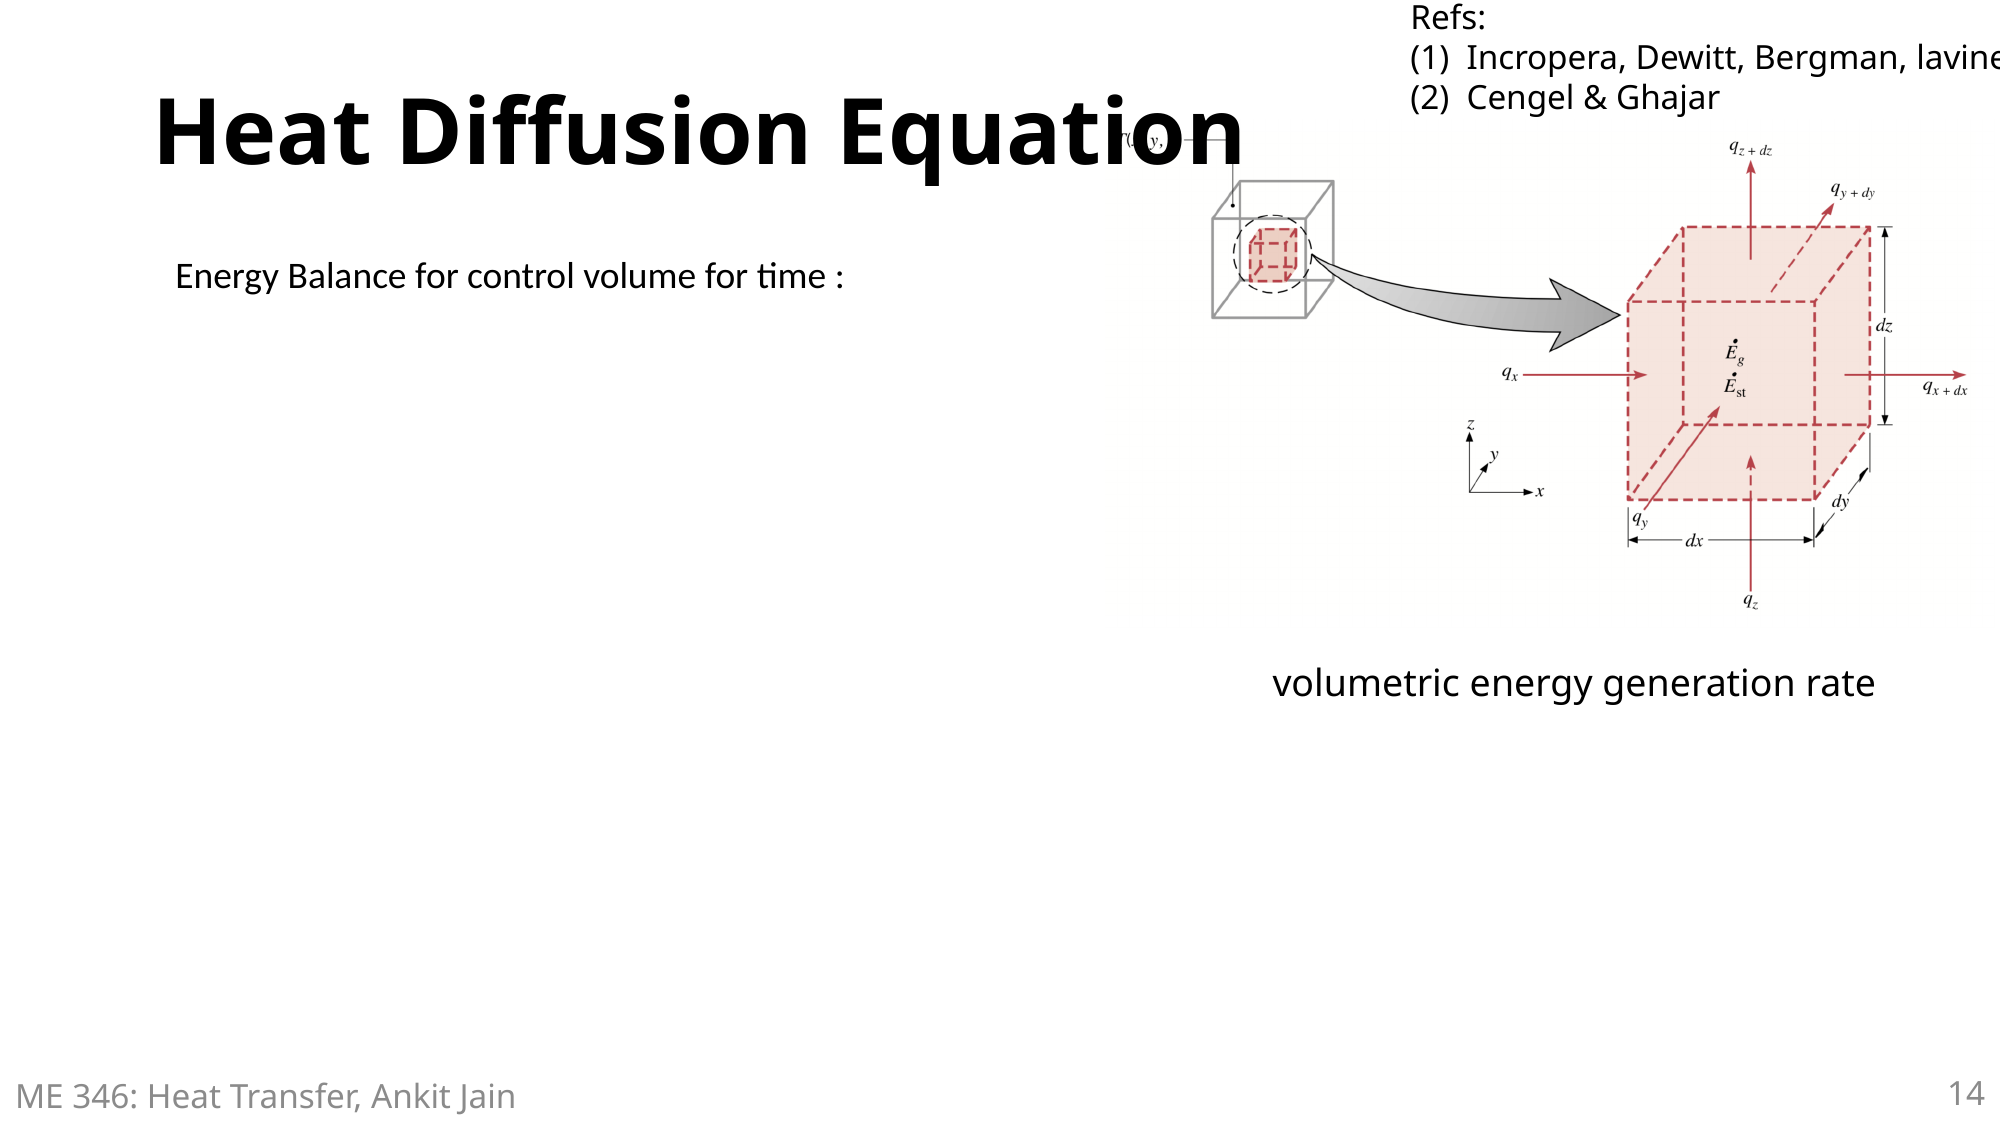

Refs:
Incropera, Dewitt, Bergman, lavine
Cengel & Ghajar
# Heat Diffusion Equation
Energy Balance for control volume for time :
 volumetric energy generation rate
ME 346: Heat Transfer, Ankit Jain
14